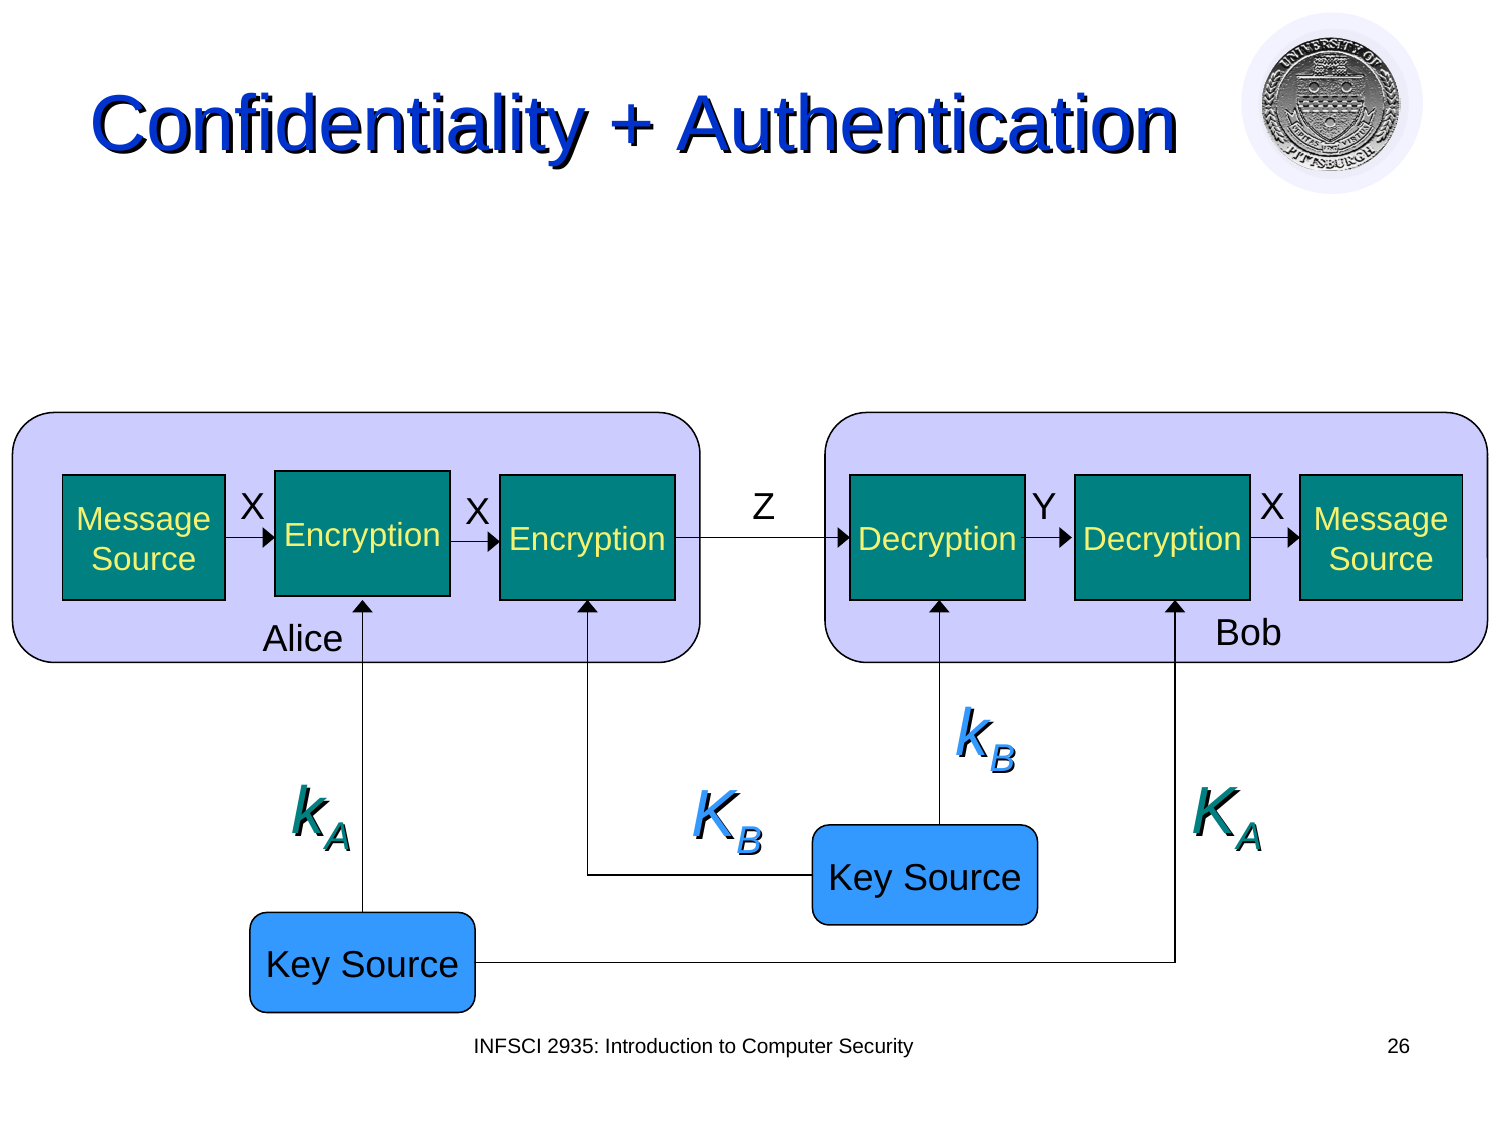

# Confidentiality + Authentication
Encryption
Message
Source
X
Encryption
X
Z
Decryption
Y
Decryption
X
Message
Source
Bob
Alice
kB
kA
KA
KB
Key Source
Key Source
26